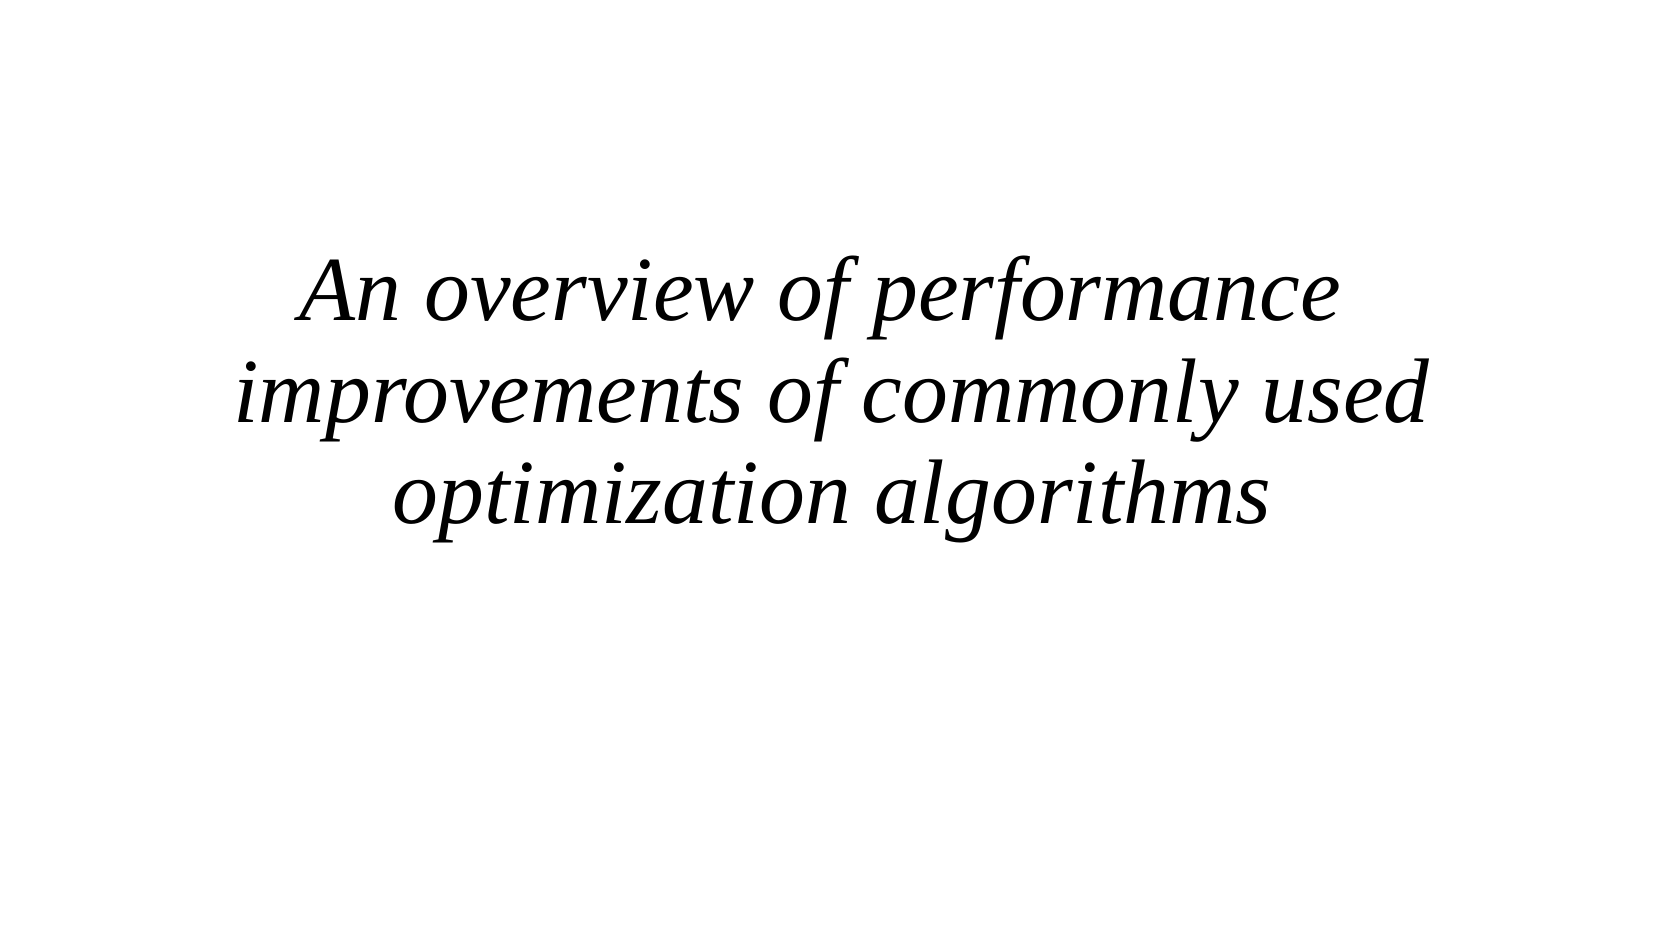

# An overview of performance improvements of commonly used optimization algorithms